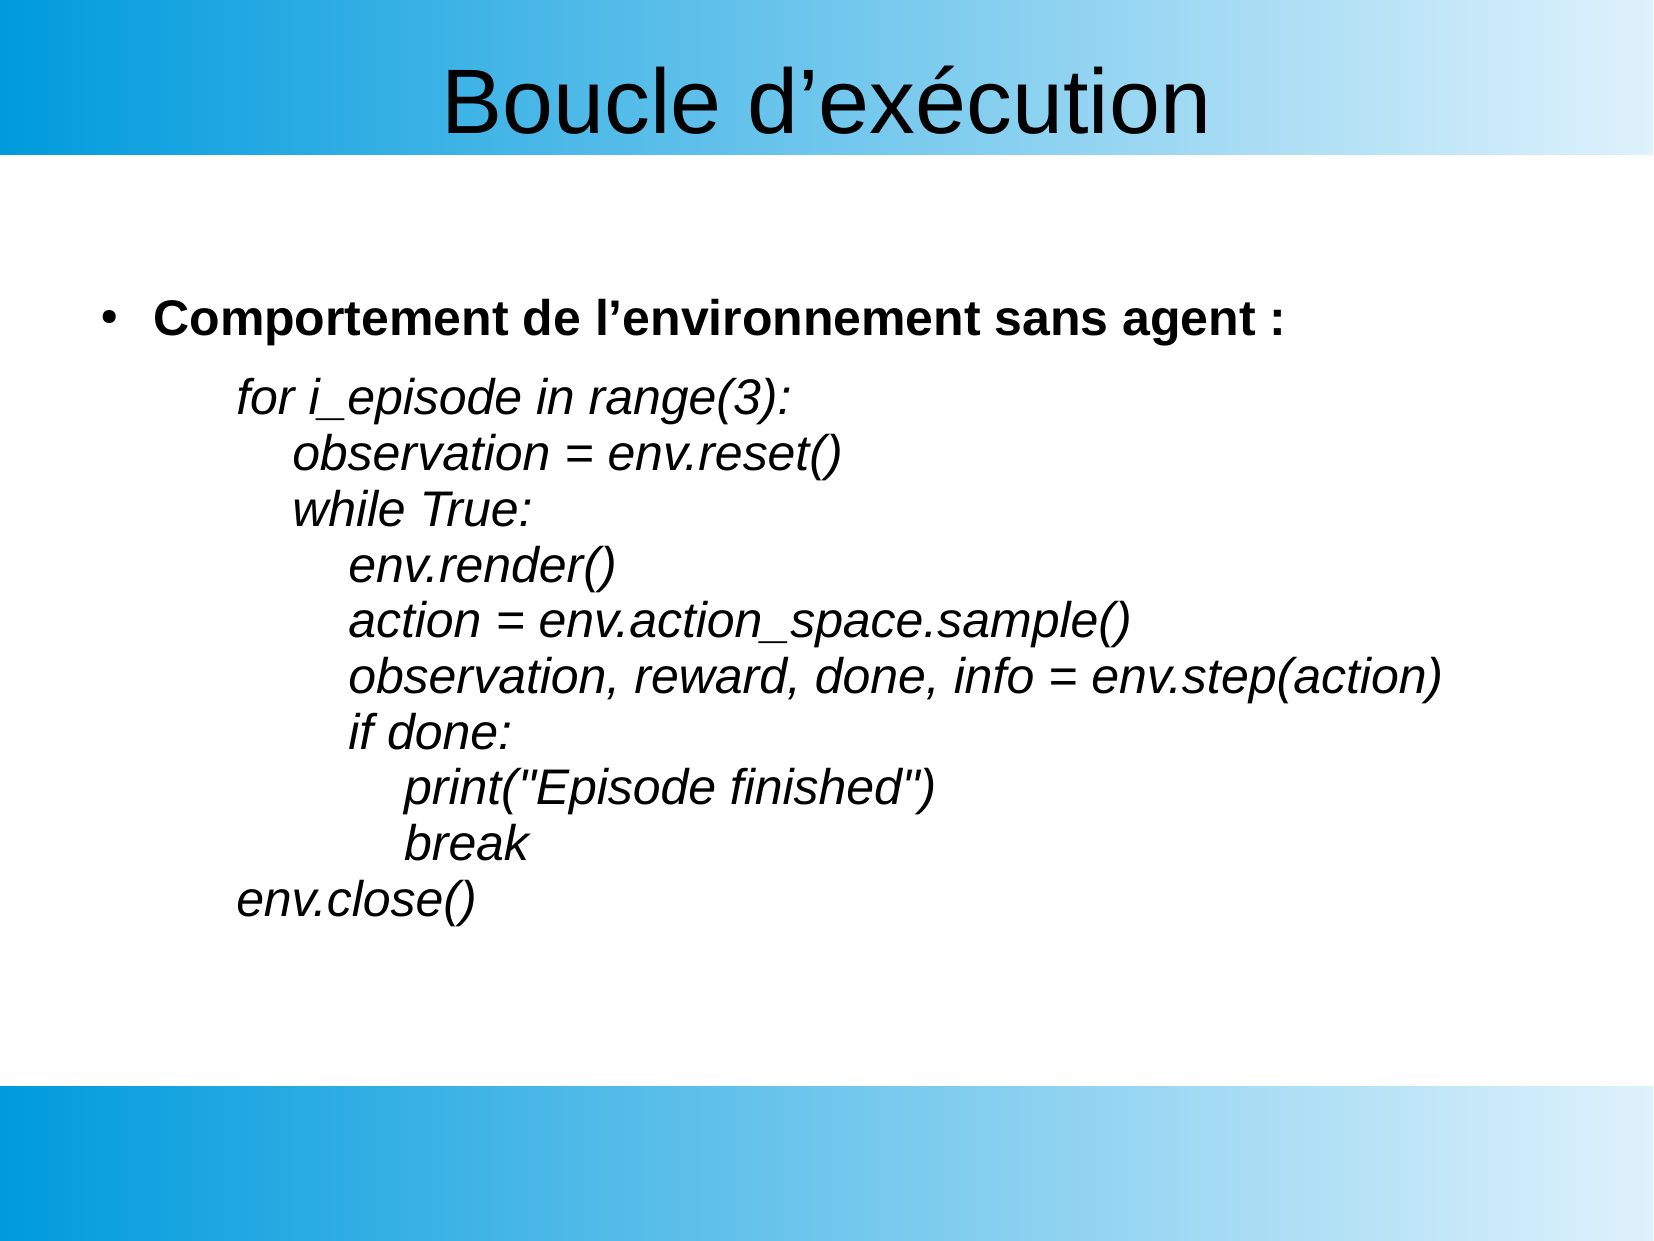

# Boucle d’exécution
Comportement de l’environnement sans agent :
for i_episode in range(3):
 observation = env.reset()
 while True:
 env.render()
 action = env.action_space.sample()
 observation, reward, done, info = env.step(action)
 if done:
 print("Episode finished")
 break
env.close()